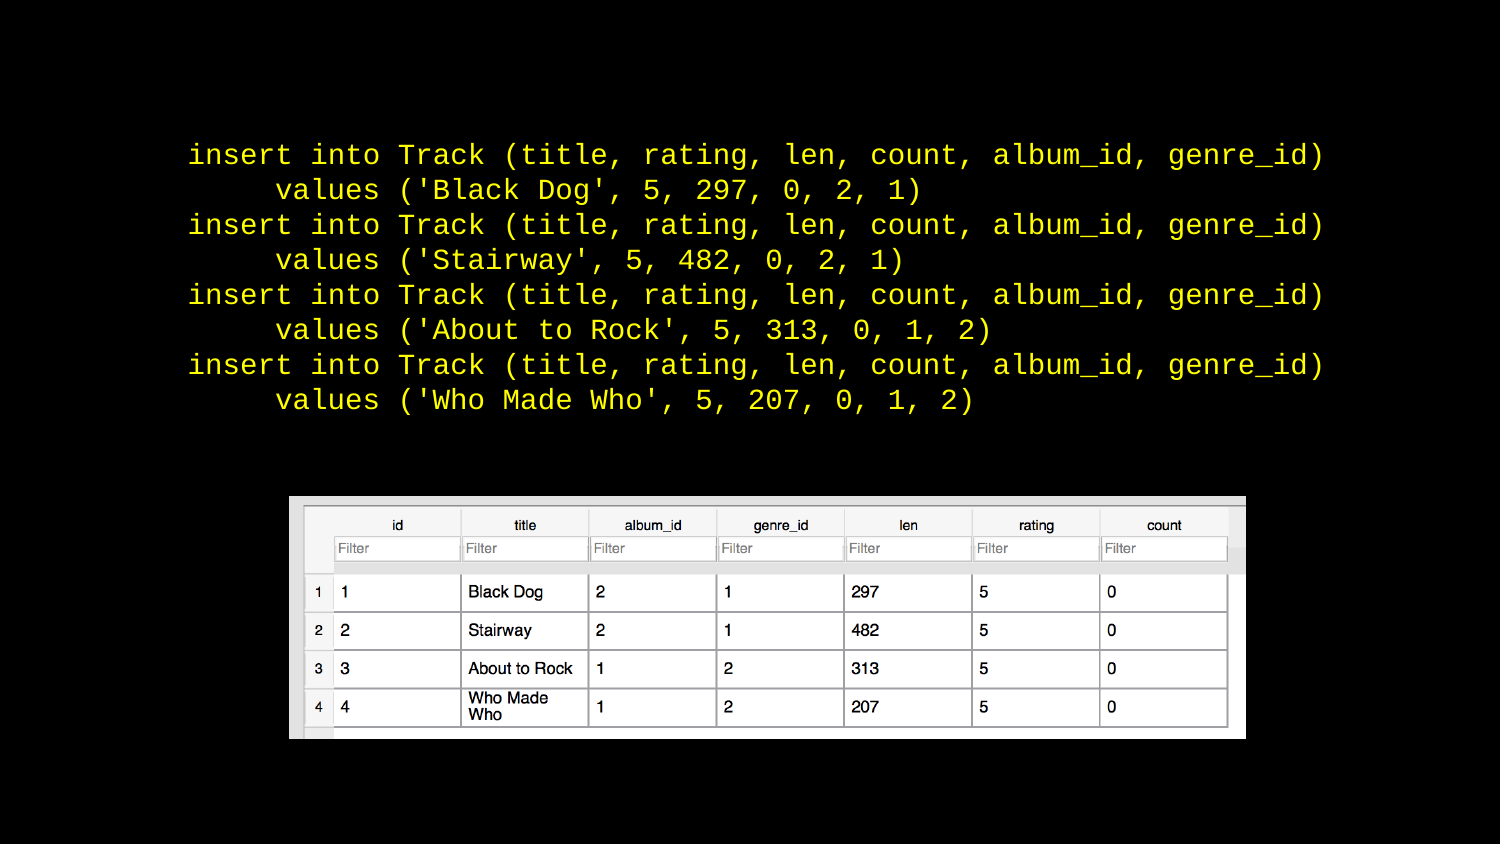

insert into Track (title, rating, len, count, album_id, genre_id)
 values ('Black Dog', 5, 297, 0, 2, 1)
insert into Track (title, rating, len, count, album_id, genre_id)
 values ('Stairway', 5, 482, 0, 2, 1)
insert into Track (title, rating, len, count, album_id, genre_id)
 values ('About to Rock', 5, 313, 0, 1, 2)
insert into Track (title, rating, len, count, album_id, genre_id)
 values ('Who Made Who', 5, 207, 0, 1, 2)